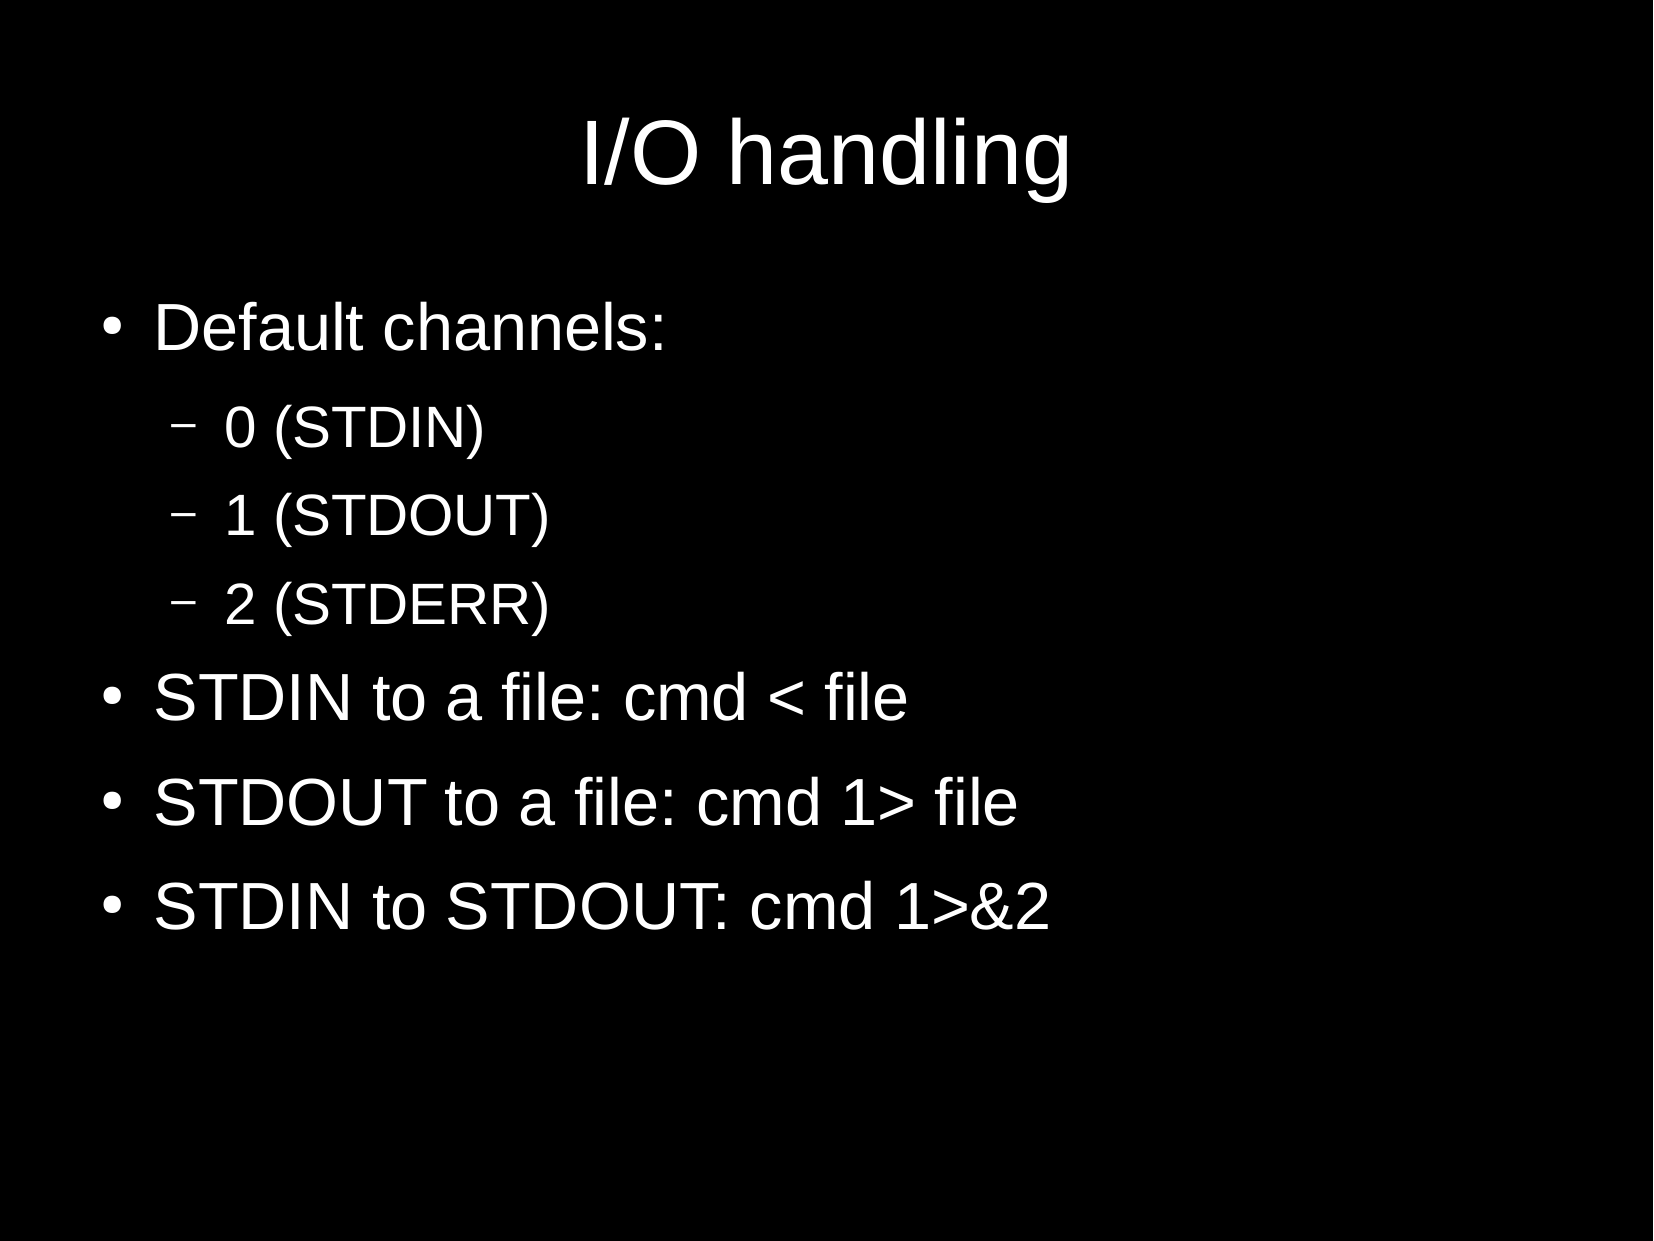

# I/O handling
Default channels:
0 (STDIN)
1 (STDOUT)
2 (STDERR)
STDIN to a file: cmd < file
STDOUT to a file: cmd 1> file
STDIN to STDOUT: cmd 1>&2